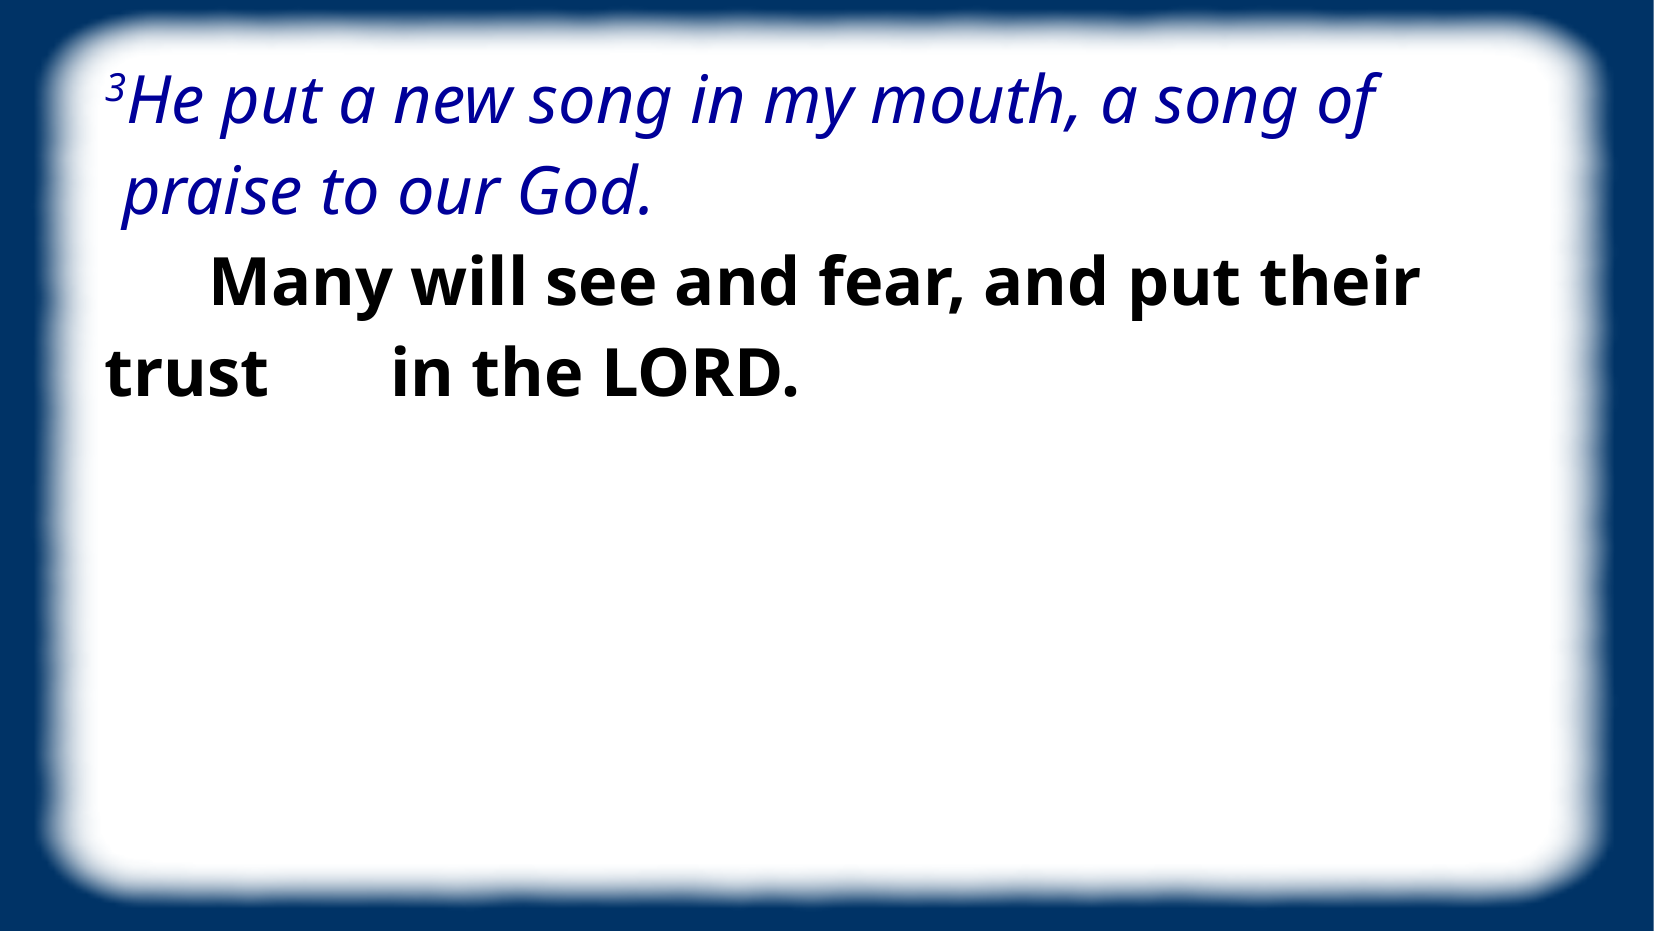

3He put a new song in my mouth, a song of
 praise to our God.
 Many will see and fear, and put their trust in the LORD.